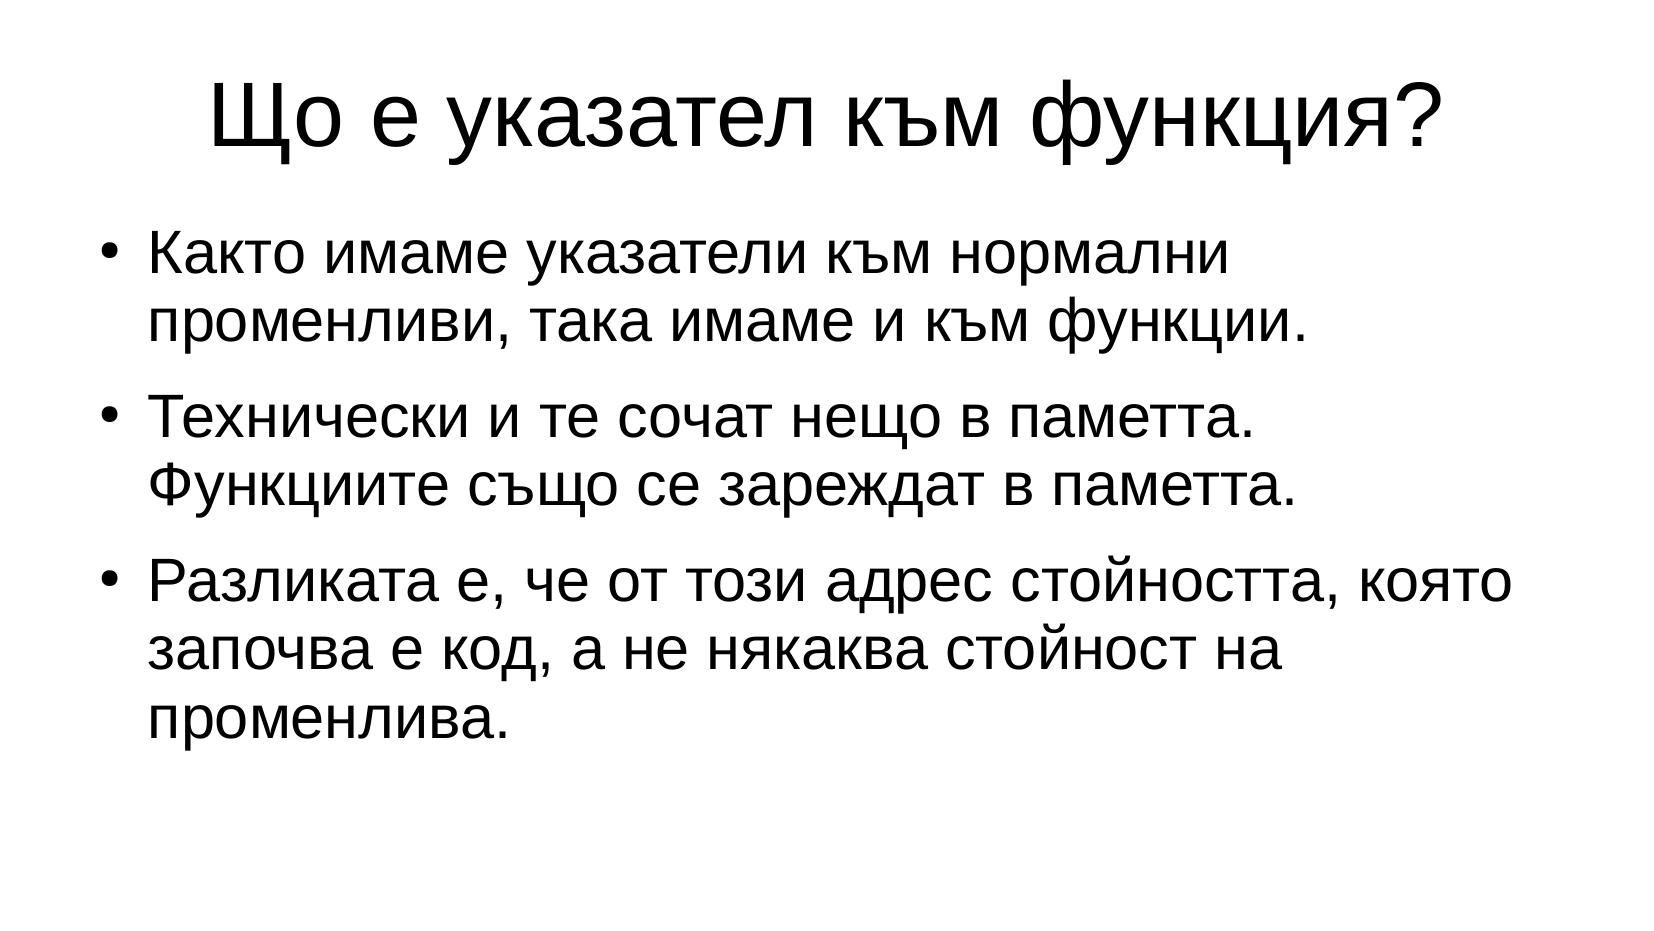

# Що е указател към функция?
Както имаме указатели към нормални променливи, така имаме и към функции.
Технически и те сочат нещо в паметта. Функциите също се зареждат в паметта.
Разликата е, че от този адрес стойността, която започва е код, а не някаква стойност на променлива.